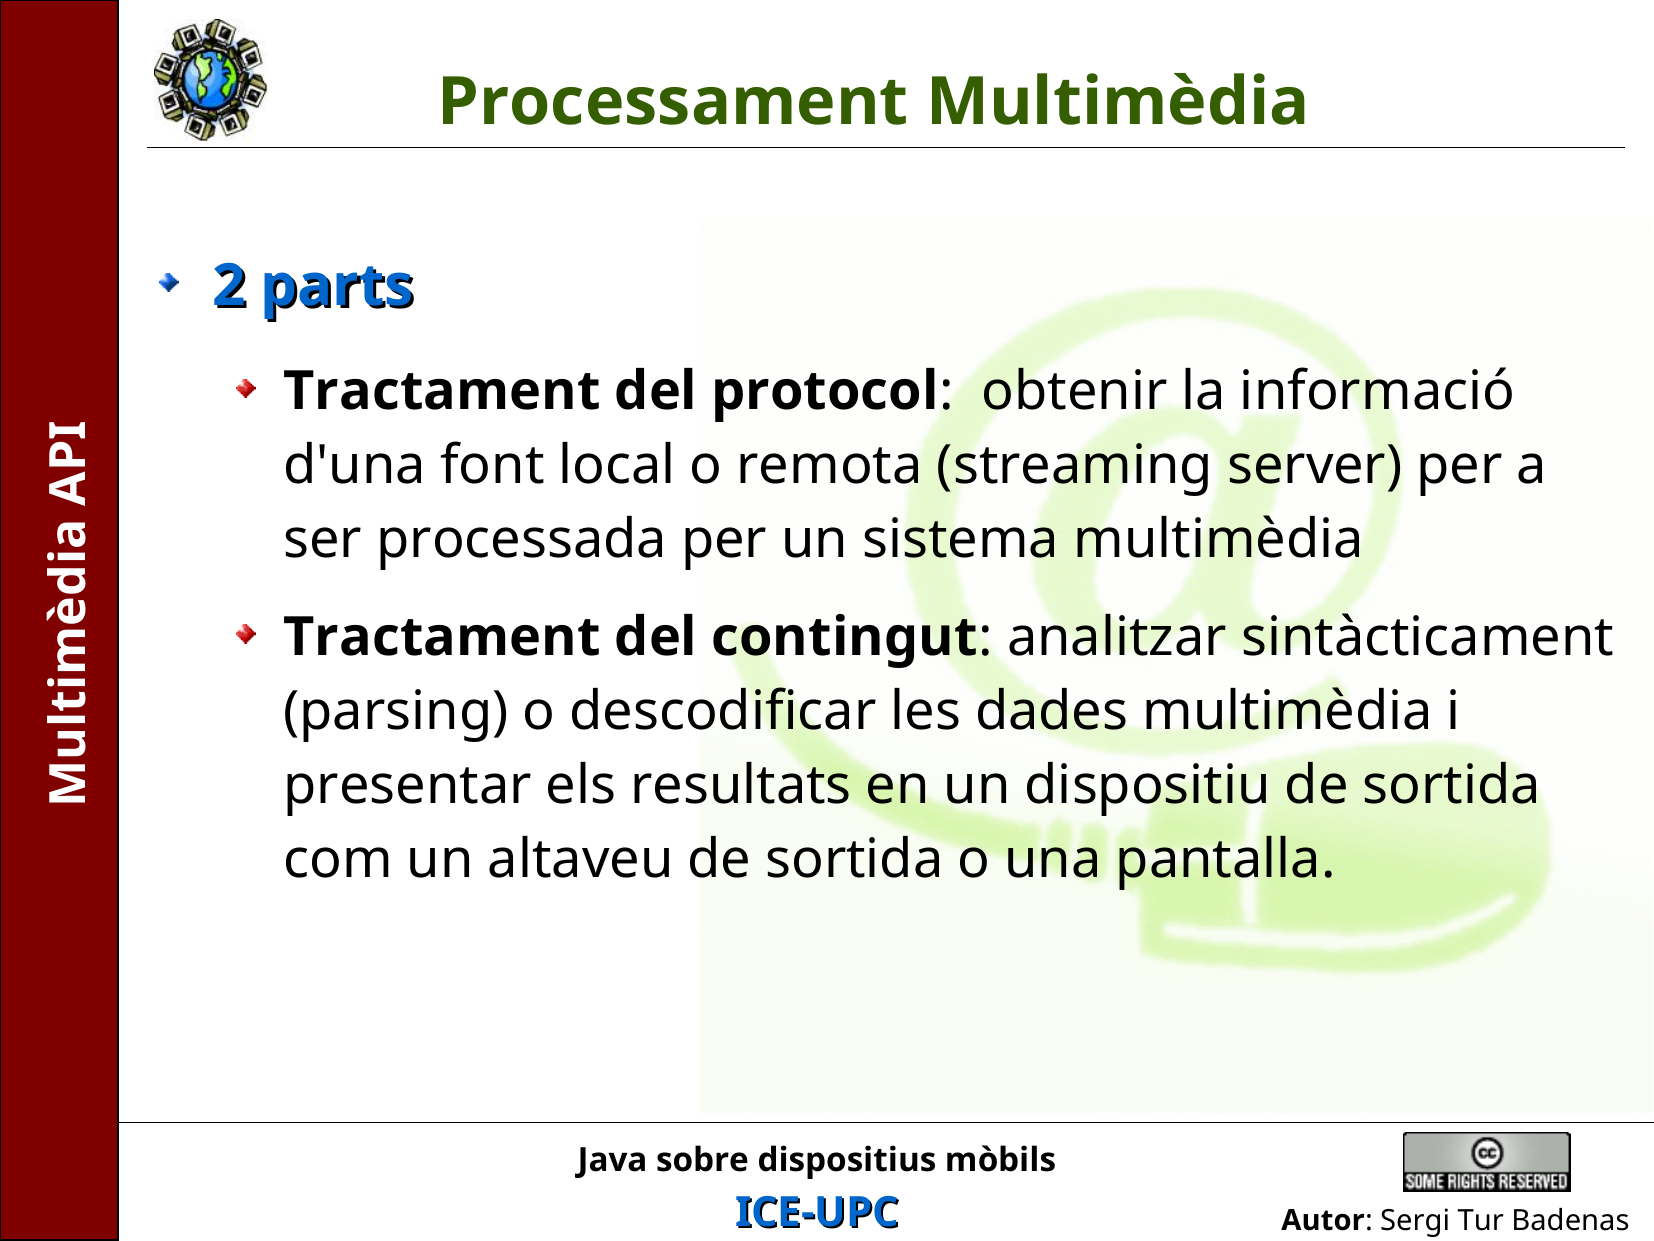

# Processament Multimèdia
2 parts
Tractament del protocol: obtenir la informació d'una font local o remota (streaming server) per a ser processada per un sistema multimèdia
Tractament del contingut: analitzar sintàcticament (parsing) o descodificar les dades multimèdia i presentar els resultats en un dispositiu de sortida com un altaveu de sortida o una pantalla.